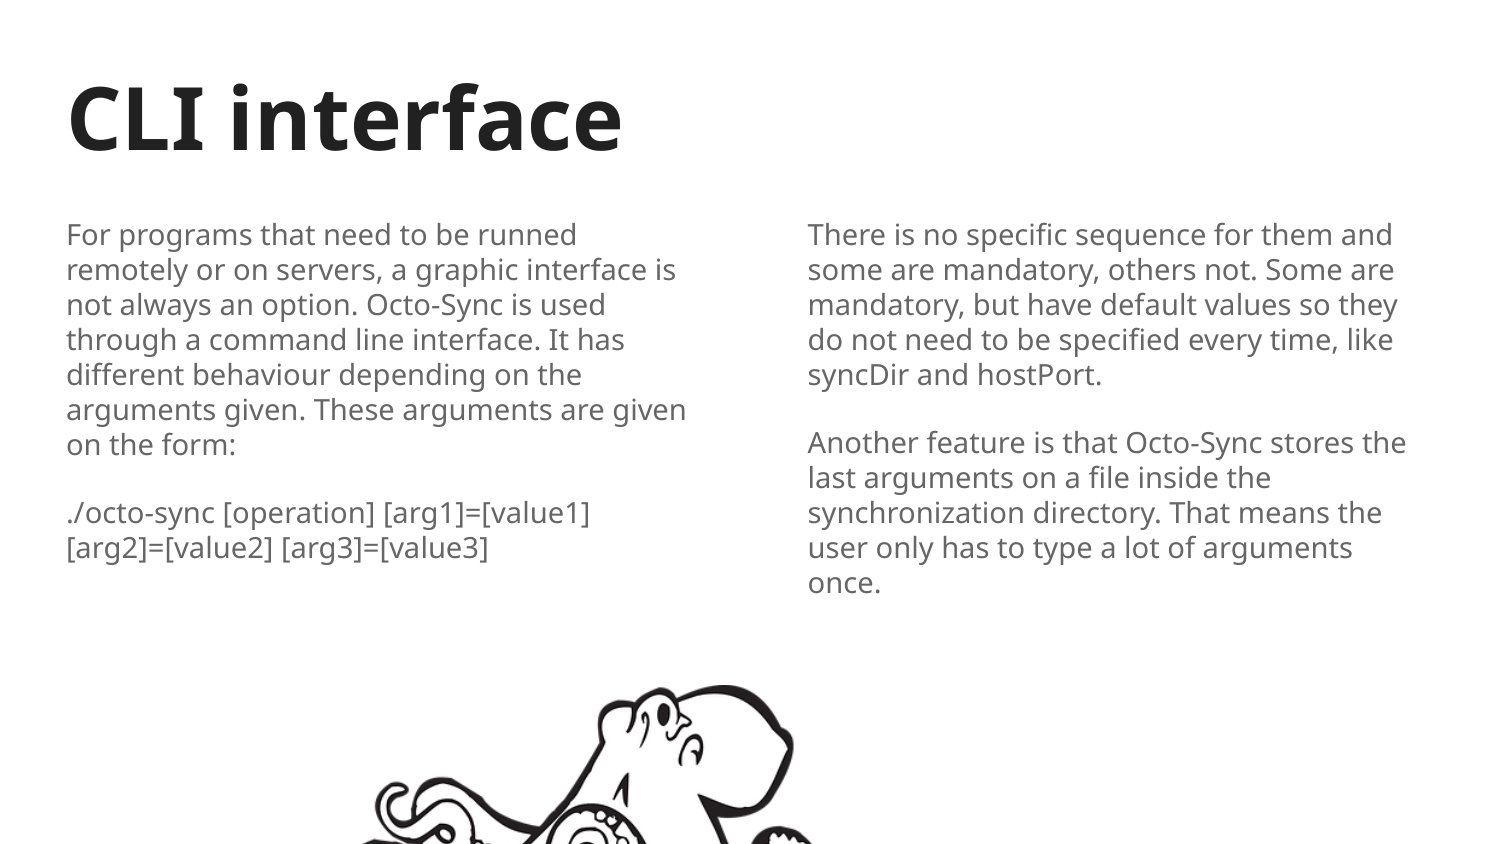

# CLI interface
For programs that need to be runned remotely or on servers, a graphic interface is not always an option. Octo-Sync is used through a command line interface. It has different behaviour depending on the arguments given. These arguments are given on the form:
./octo-sync [operation] [arg1]=[value1] [arg2]=[value2] [arg3]=[value3]
There is no specific sequence for them and some are mandatory, others not. Some are mandatory, but have default values so they do not need to be specified every time, like syncDir and hostPort.
Another feature is that Octo-Sync stores the last arguments on a file inside the synchronization directory. That means the user only has to type a lot of arguments once.